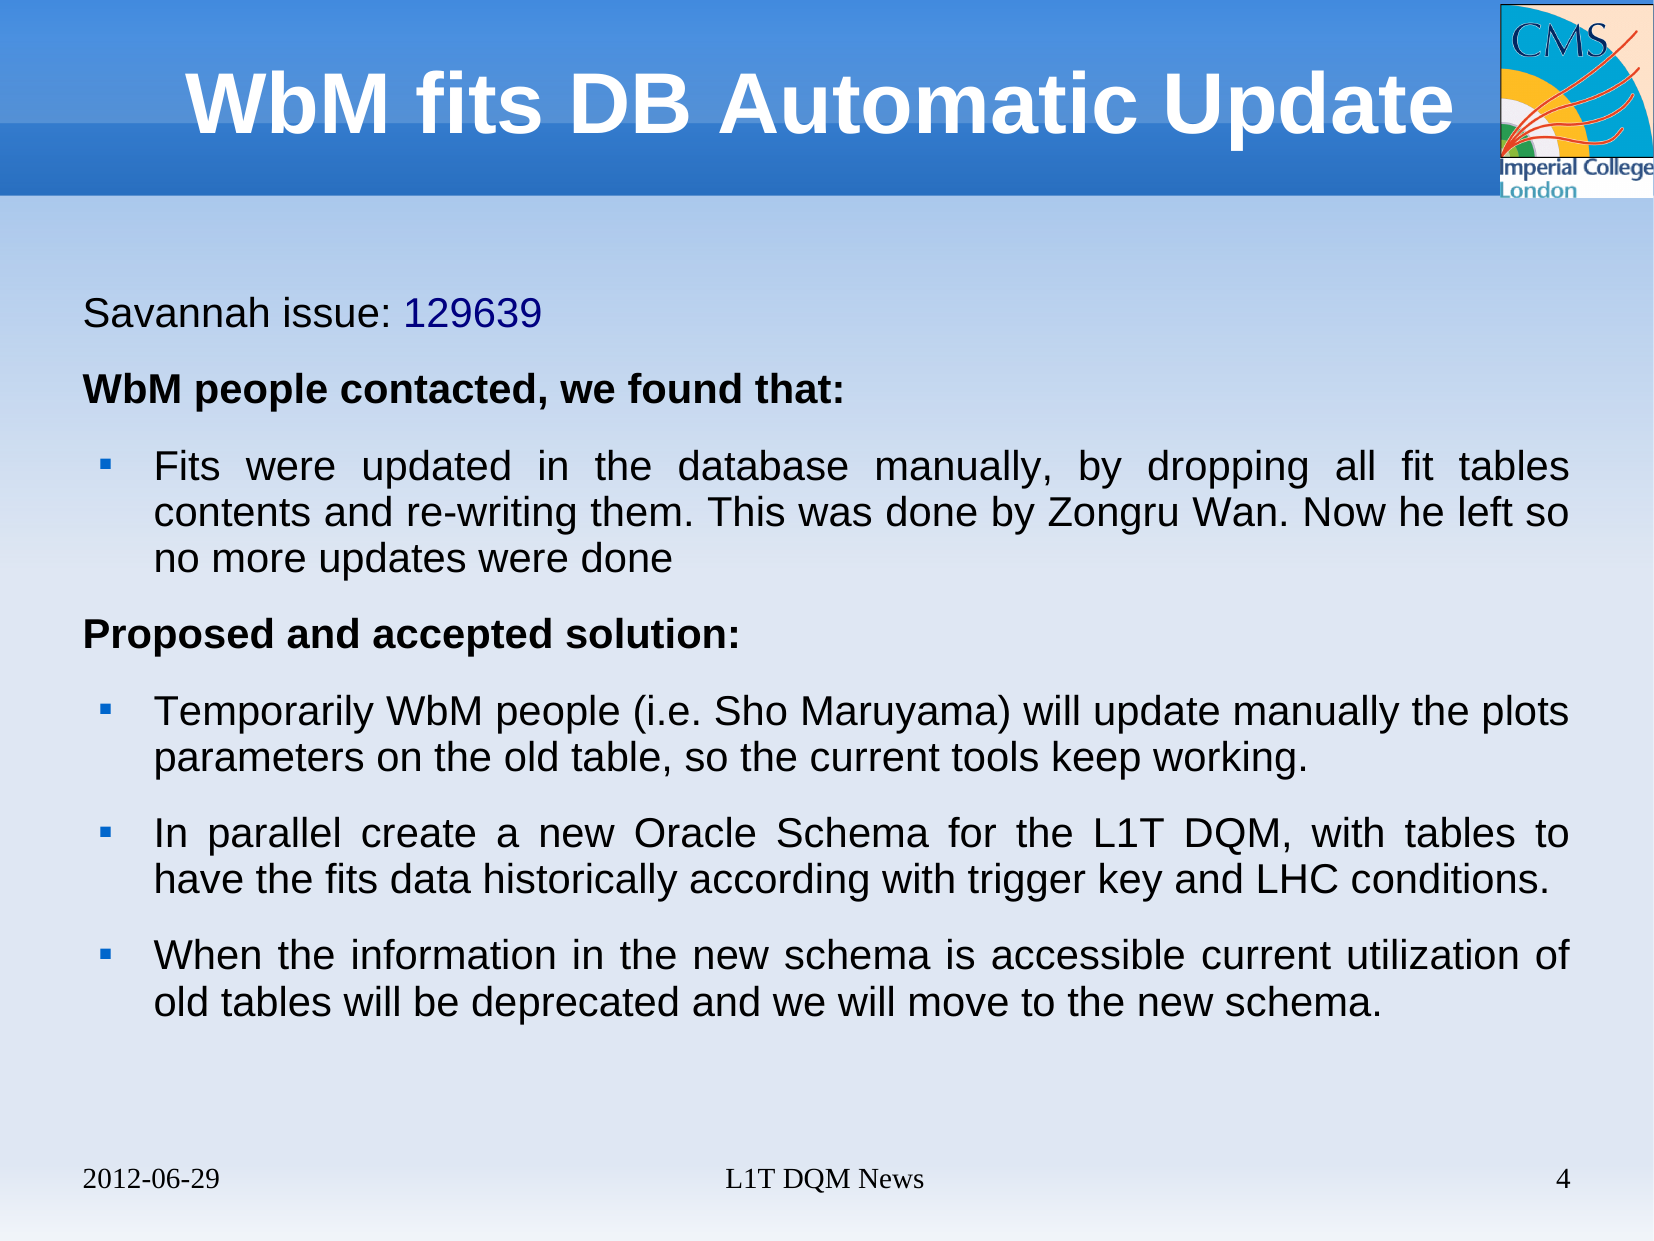

# WbM fits DB Automatic Update
Savannah issue: 129639
WbM people contacted, we found that:
Fits were updated in the database manually, by dropping all fit tables contents and re-writing them. This was done by Zongru Wan. Now he left so no more updates were done
Proposed and accepted solution:
Temporarily WbM people (i.e. Sho Maruyama) will update manually the plots parameters on the old table, so the current tools keep working.
In parallel create a new Oracle Schema for the L1T DQM, with tables to have the fits data historically according with trigger key and LHC conditions.
When the information in the new schema is accessible current utilization of old tables will be deprecated and we will move to the new schema.
2012-06-29
L1T DQM News
4